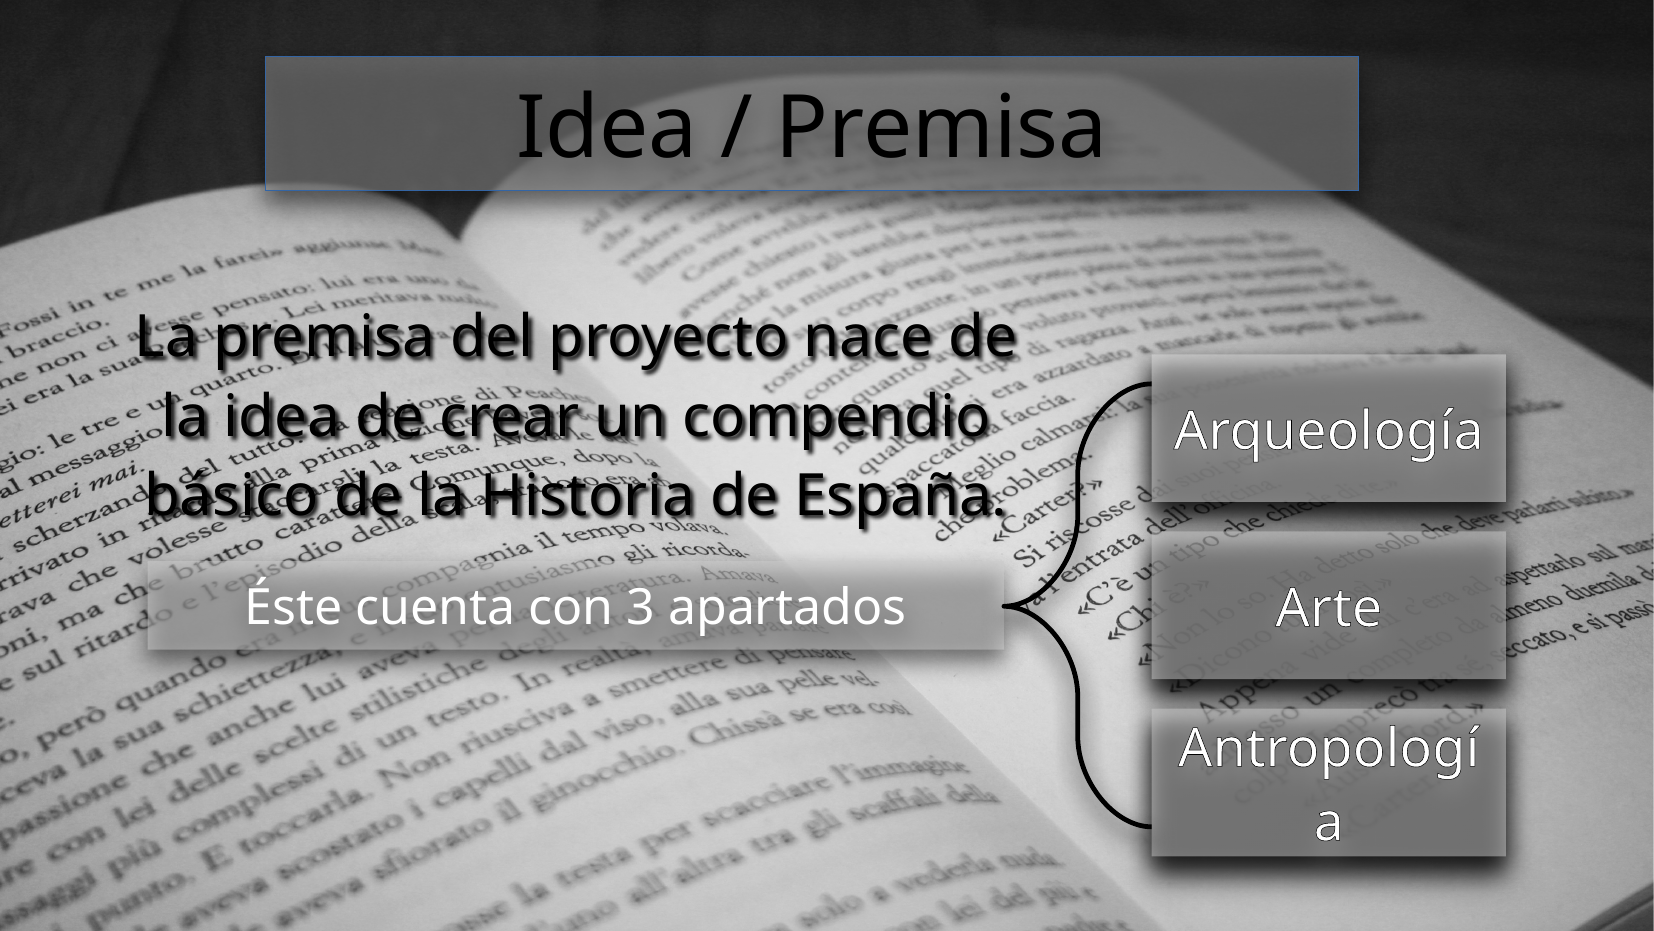

Idea / Premisa
La premisa del proyecto nace de la idea de crear un compendio básico de la Historia de España.
Arqueología
Arte
Éste cuenta con 3 apartados
Antropología